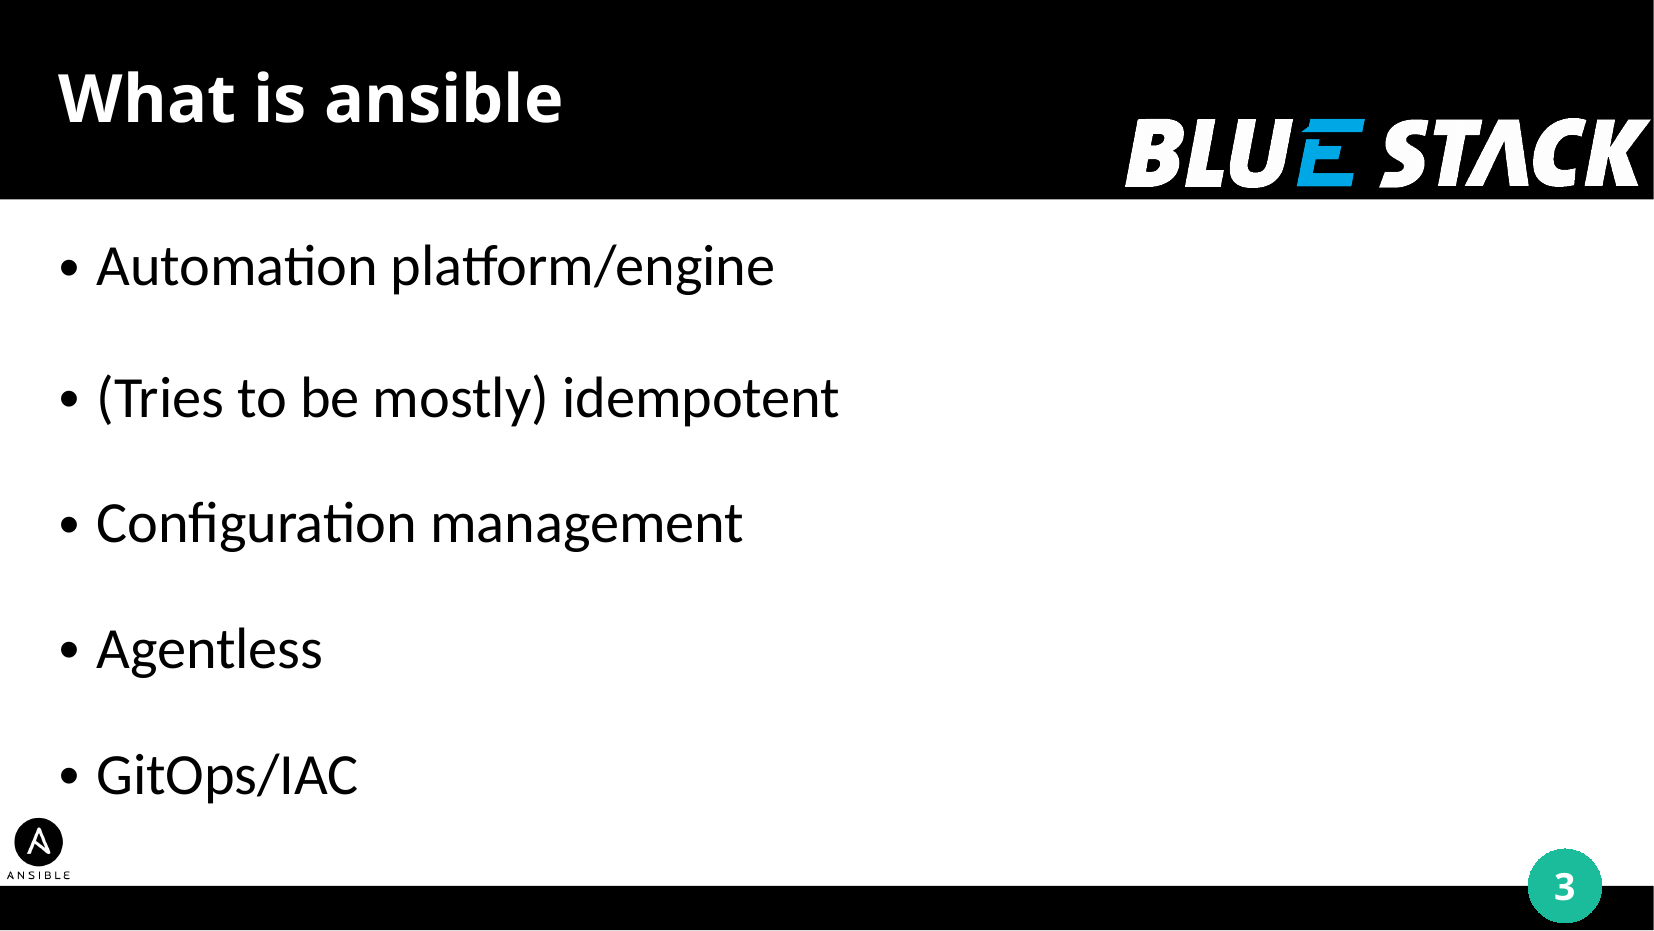

# What is ansible
Automation platform/engine
(Tries to be mostly) idempotent
Configuration management
Agentless
GitOps/IAC
3